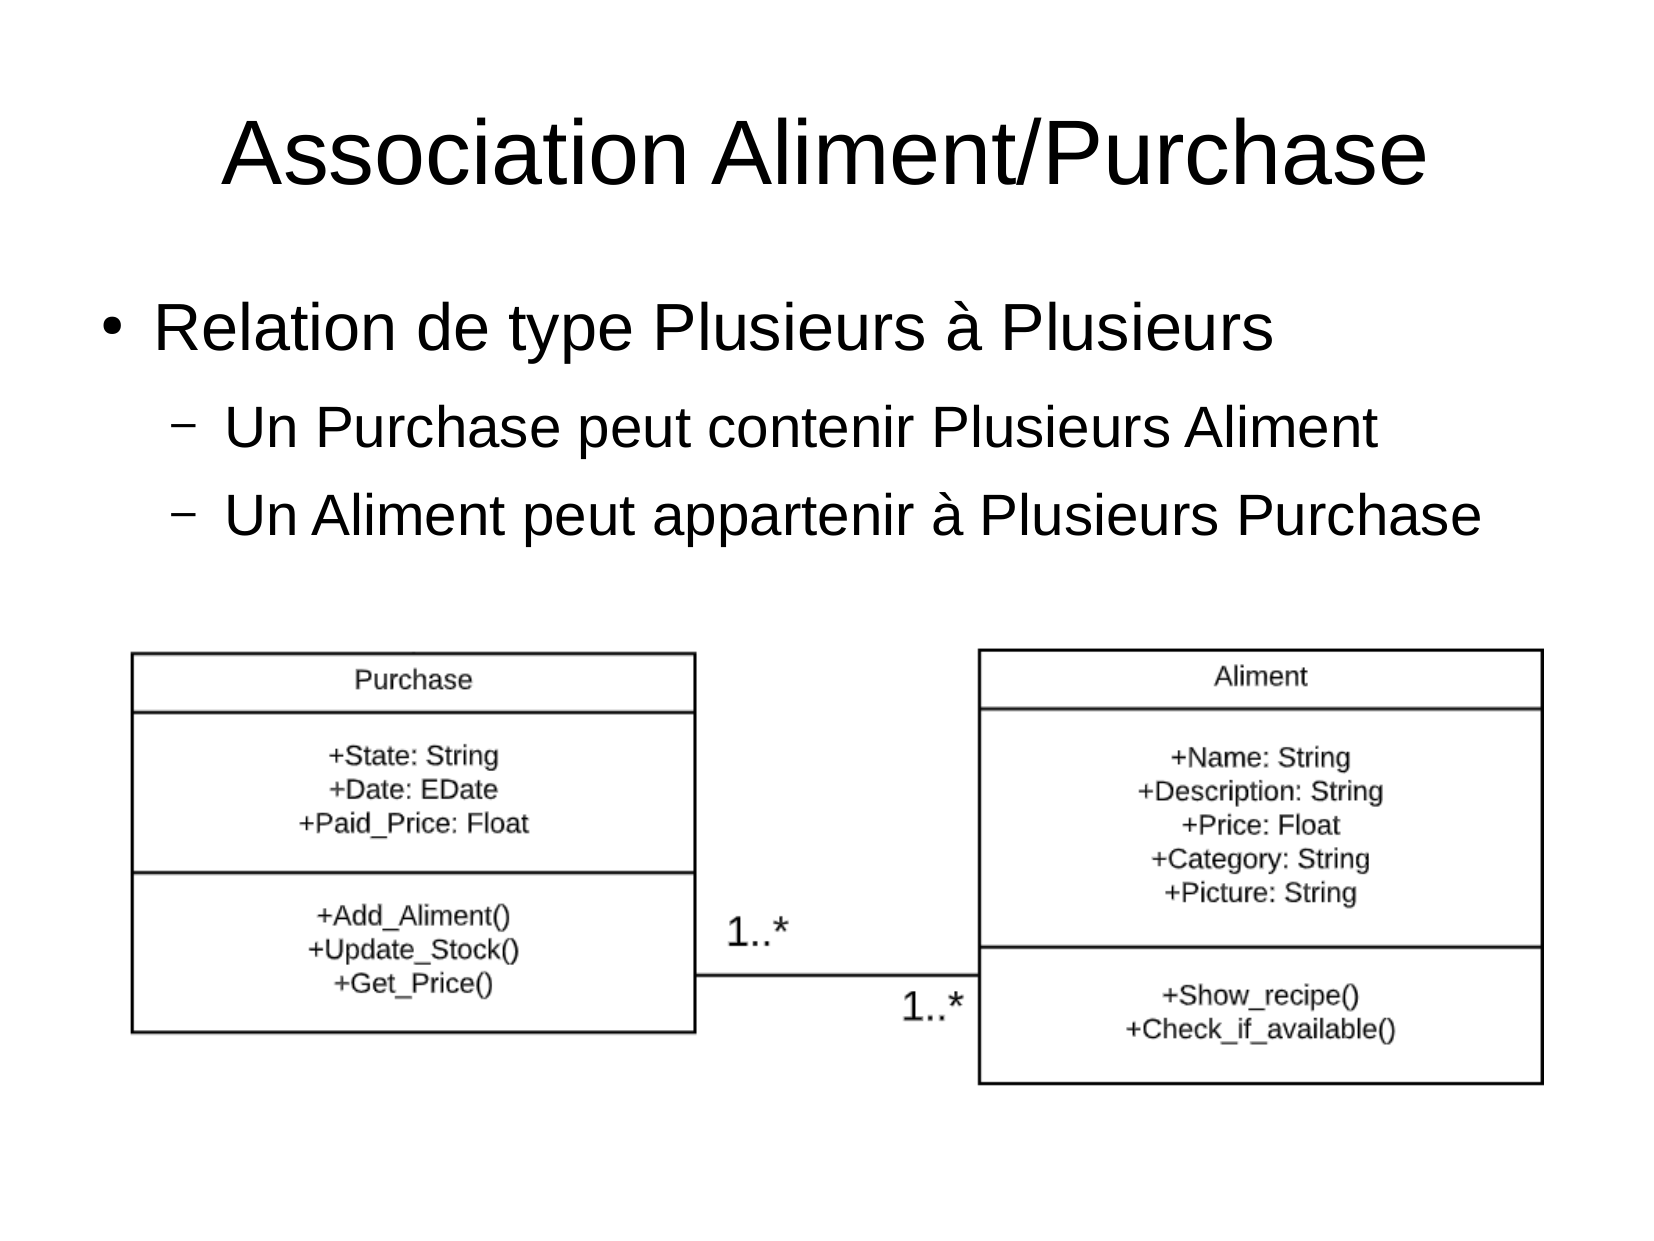

# Association Aliment/Purchase
Relation de type Plusieurs à Plusieurs
Un Purchase peut contenir Plusieurs Aliment
Un Aliment peut appartenir à Plusieurs Purchase